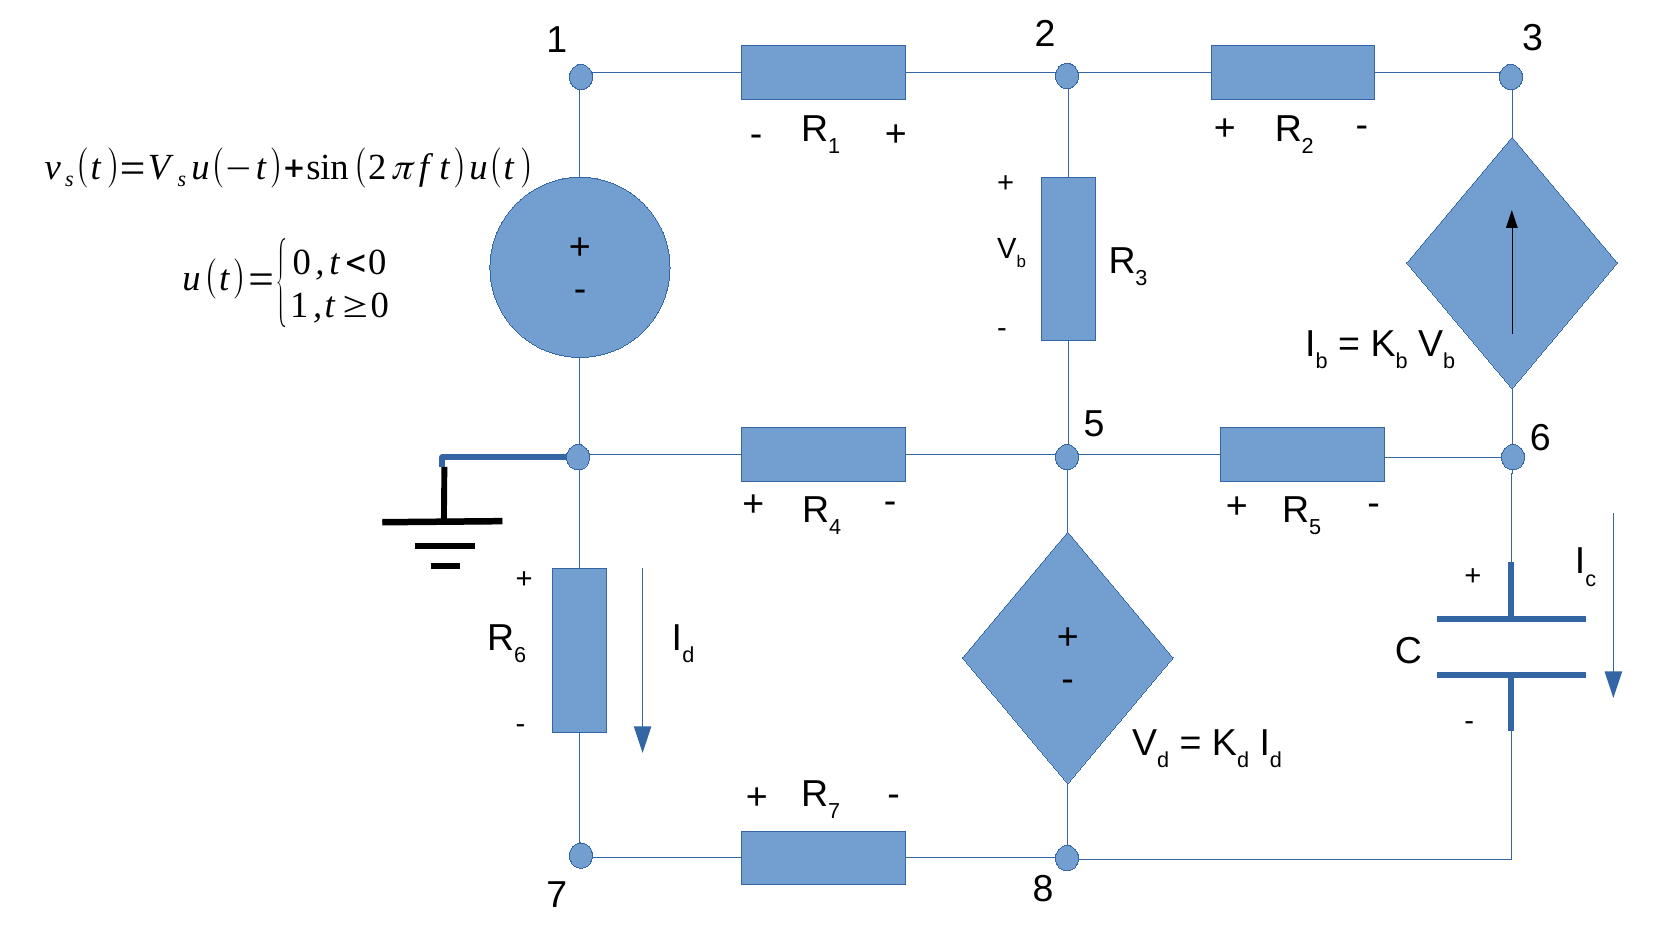

2
3
1
-
+
R1
R2
-
+
+
Vb
-
+
-
R3
Ib = Kb Vb
5
6
-
-
+
+
R4
R5
+
-
Ic
+
-
+
-
R6
Id
C
Vd = Kd Id
-
R7
+
8
7
R7